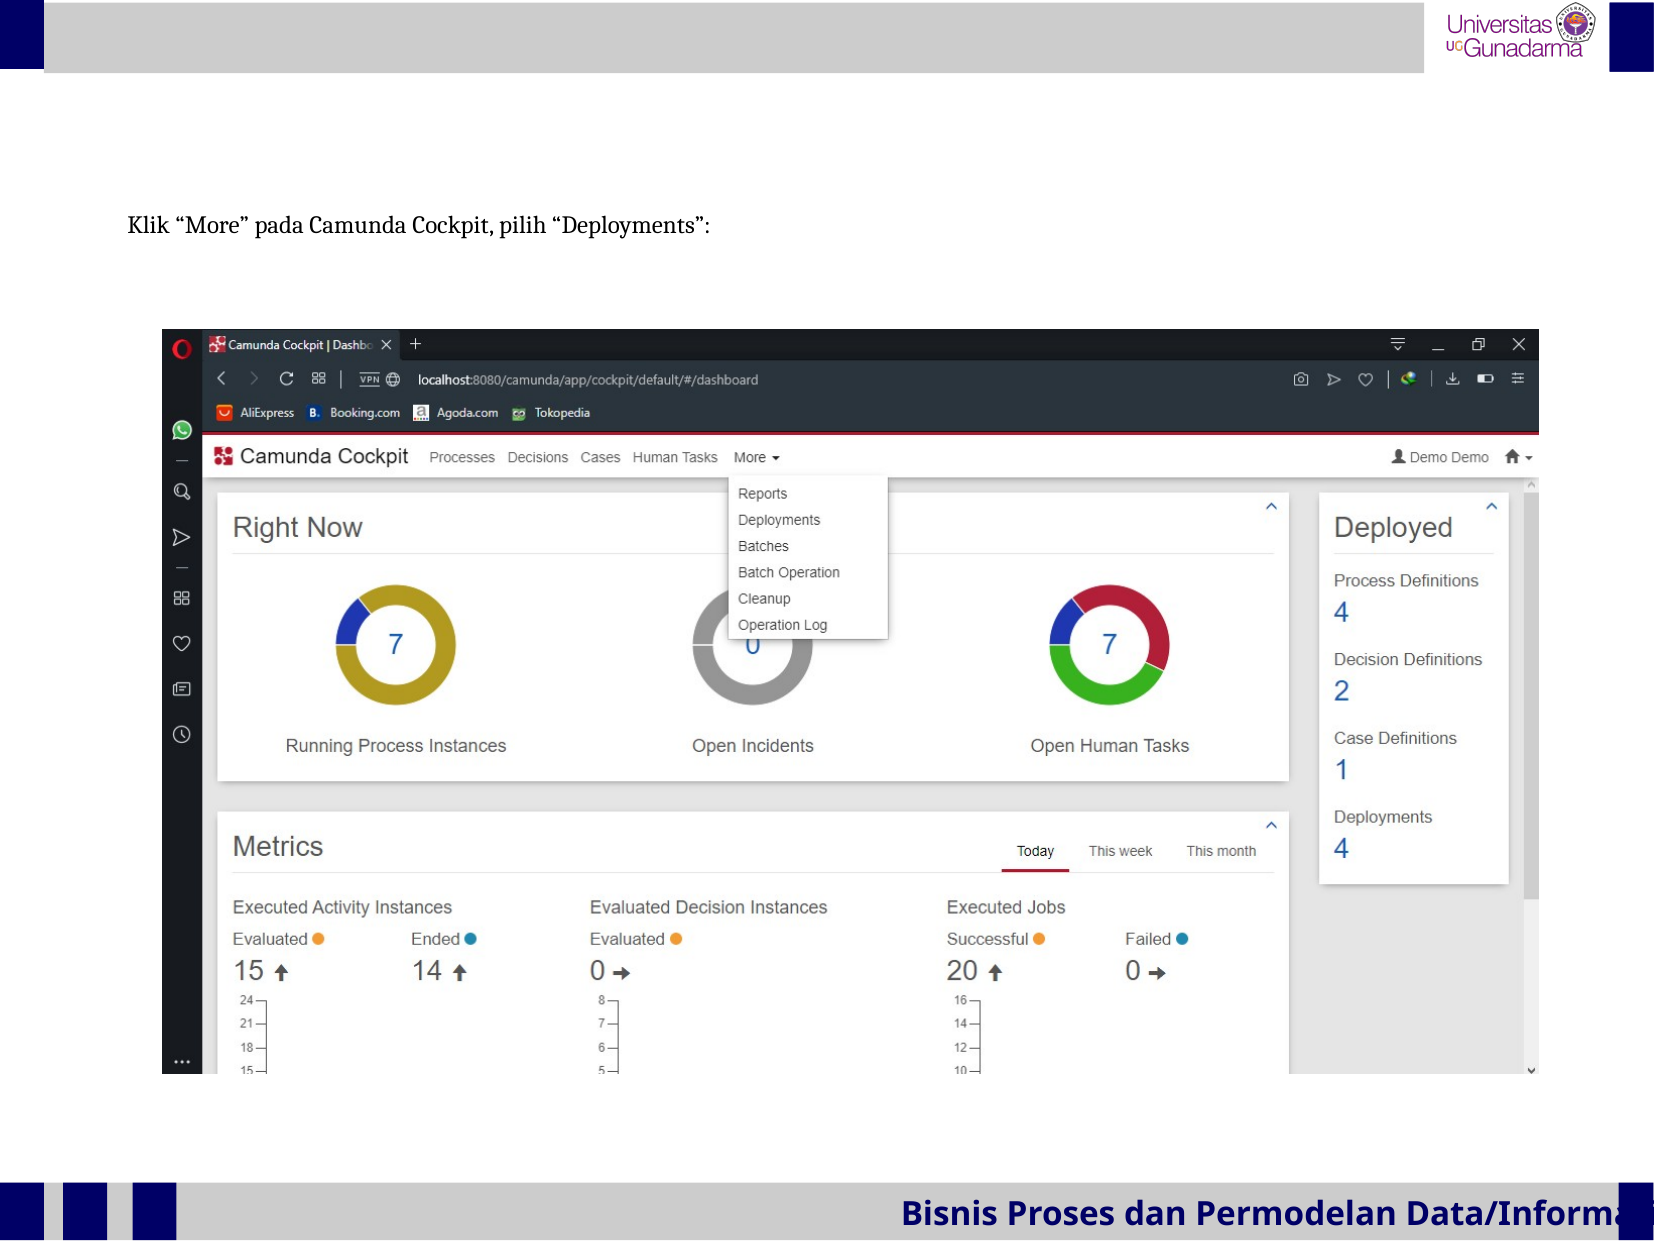

#
Klik “More” pada Camunda Cockpit, pilih “Deployments”: